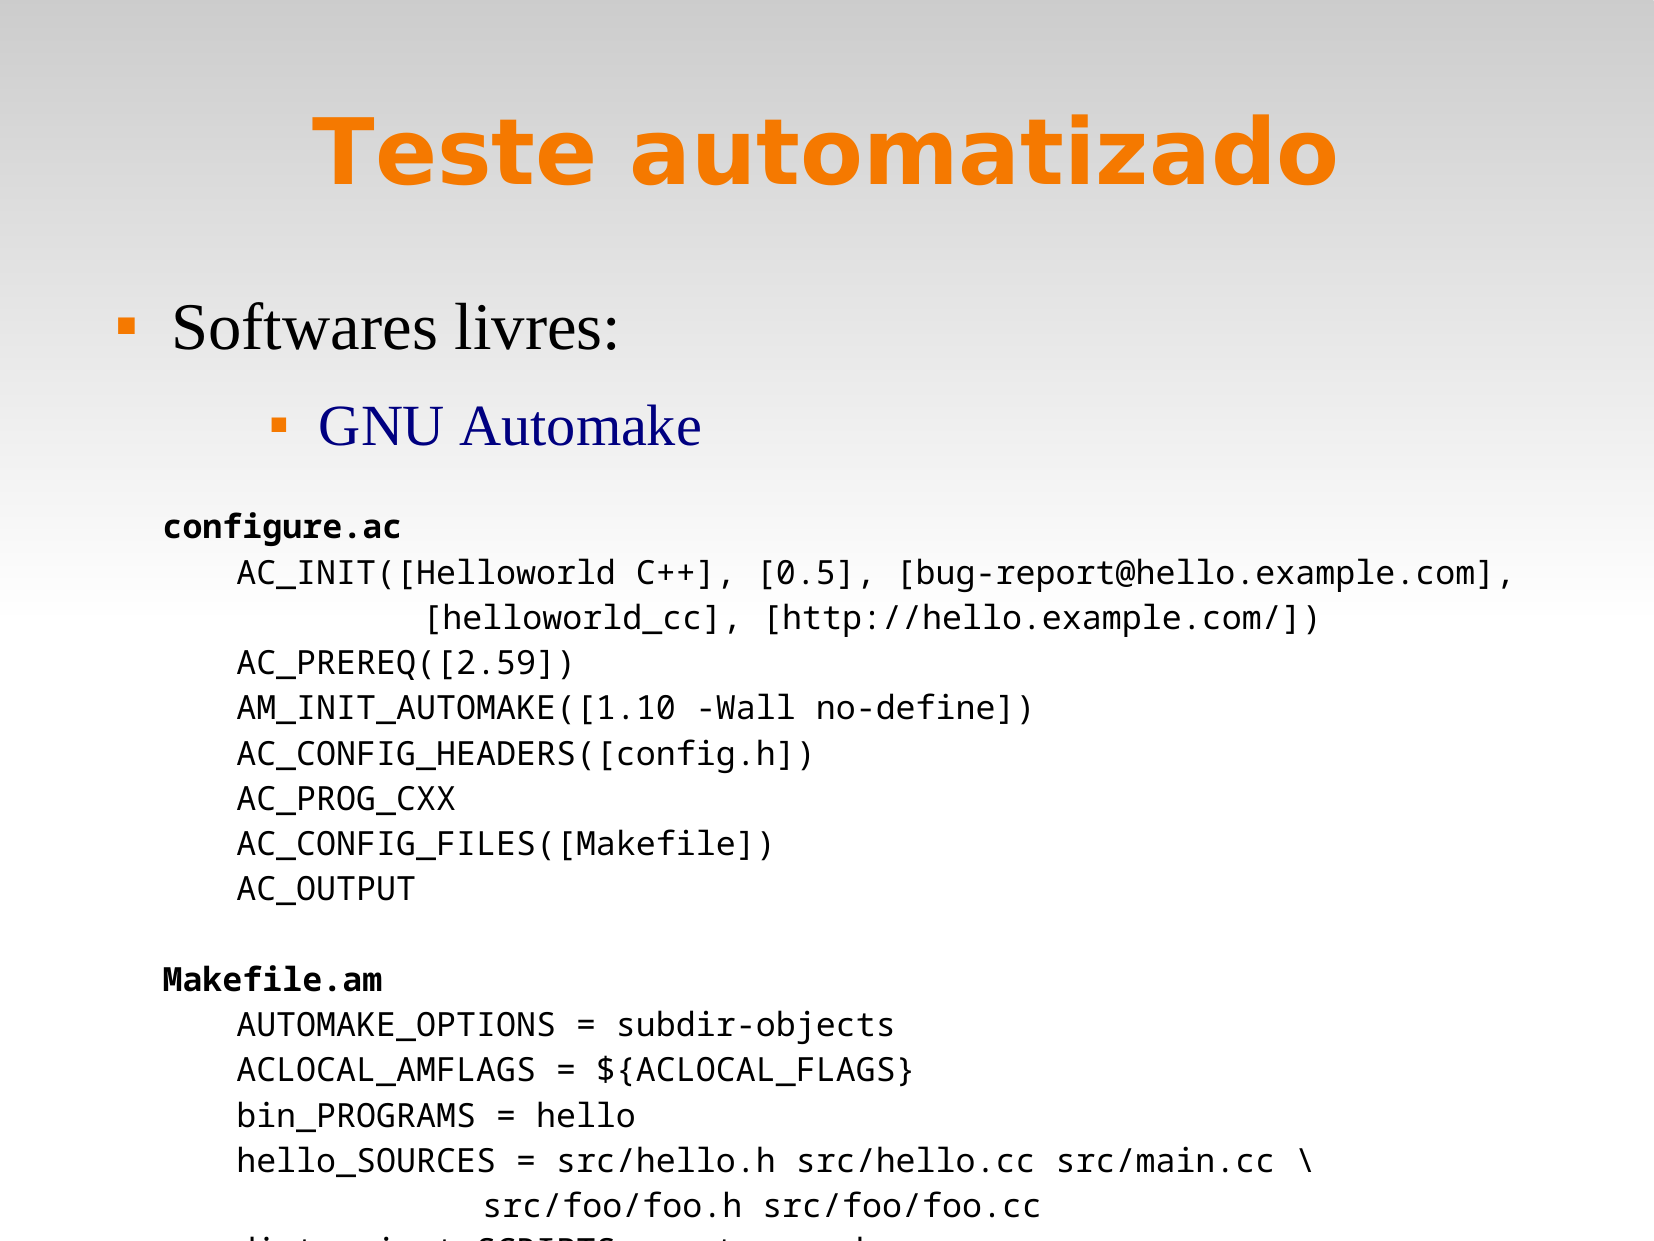

# Teste automatizado
Softwares livres:
GNU Automake
configure.ac
	AC_INIT([Helloworld C++], [0.5], [bug-report@hello.example.com],
 [helloworld_cc], [http://hello.example.com/])
	AC_PREREQ([2.59])
	AM_INIT_AUTOMAKE([1.10 -Wall no-define])
	AC_CONFIG_HEADERS([config.h])
	AC_PROG_CXX
	AC_CONFIG_FILES([Makefile])
	AC_OUTPUT
Makefile.am
	AUTOMAKE_OPTIONS = subdir-objects
	ACLOCAL_AMFLAGS = ${ACLOCAL_FLAGS}
	bin_PROGRAMS = hello
	hello_SOURCES = src/hello.h src/hello.cc src/main.cc \
 src/foo/foo.h src/foo/foo.cc
	dist_noinst_SCRIPTS = autogen.sh